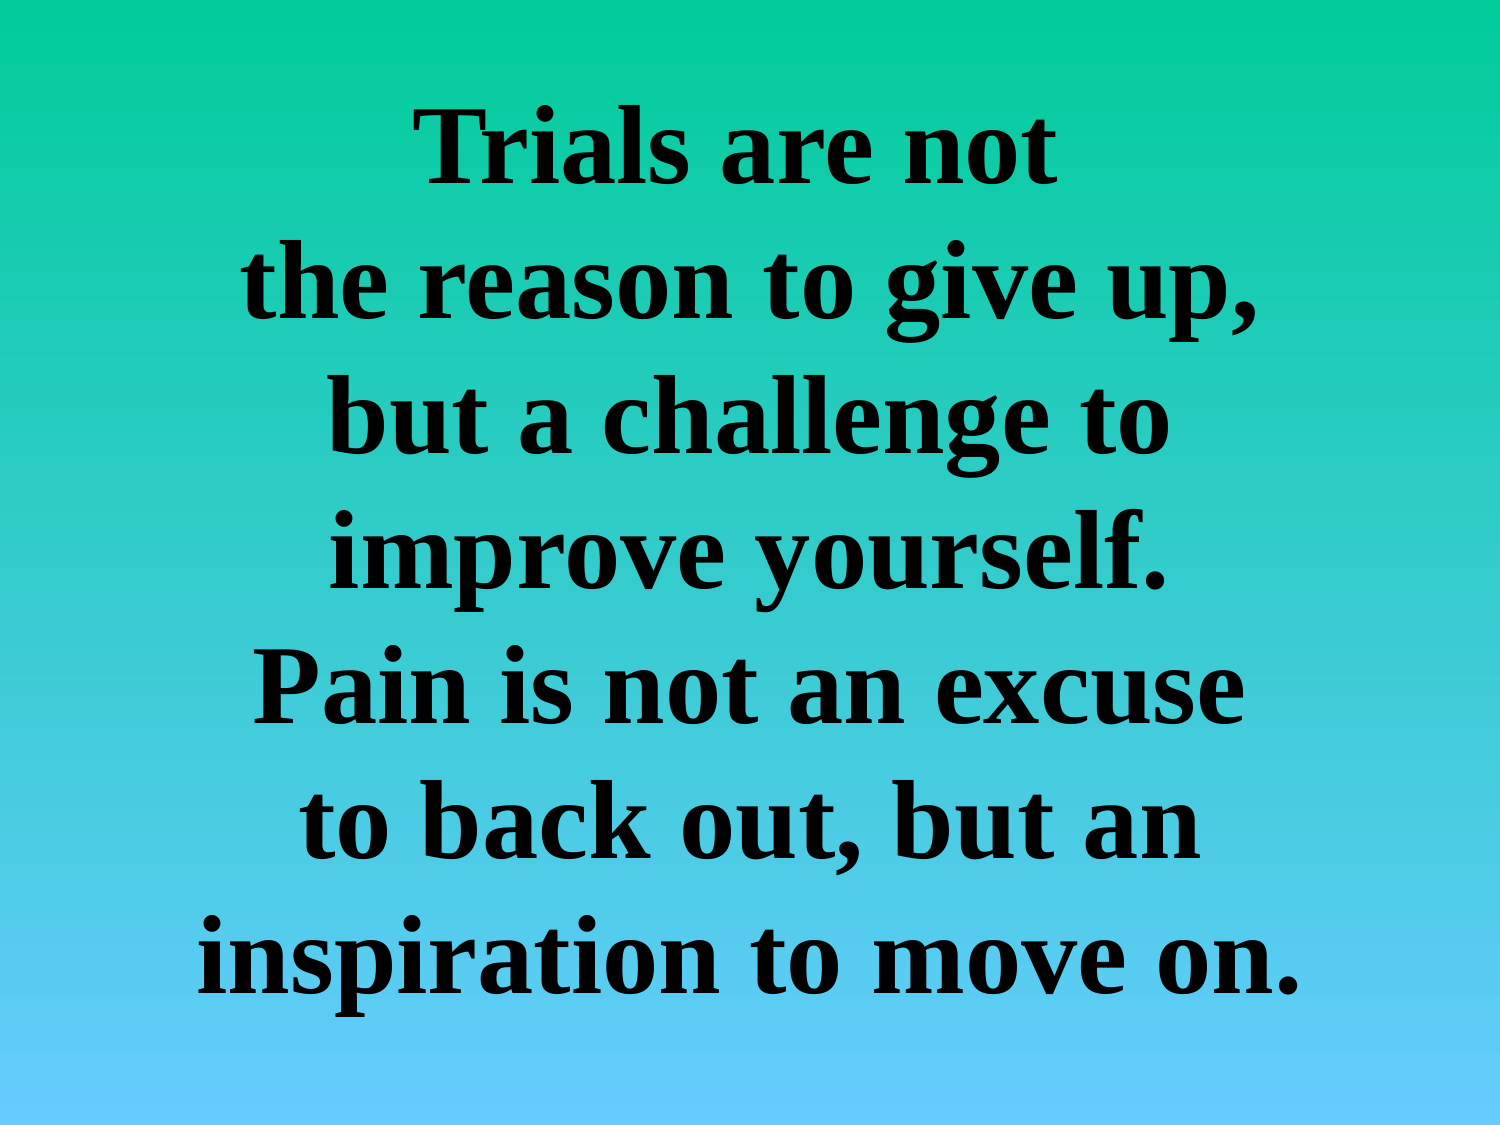

# Trials are not the reason to give up, but a challenge to improve yourself. Pain is not an excuse to back out, but an inspiration to move on.